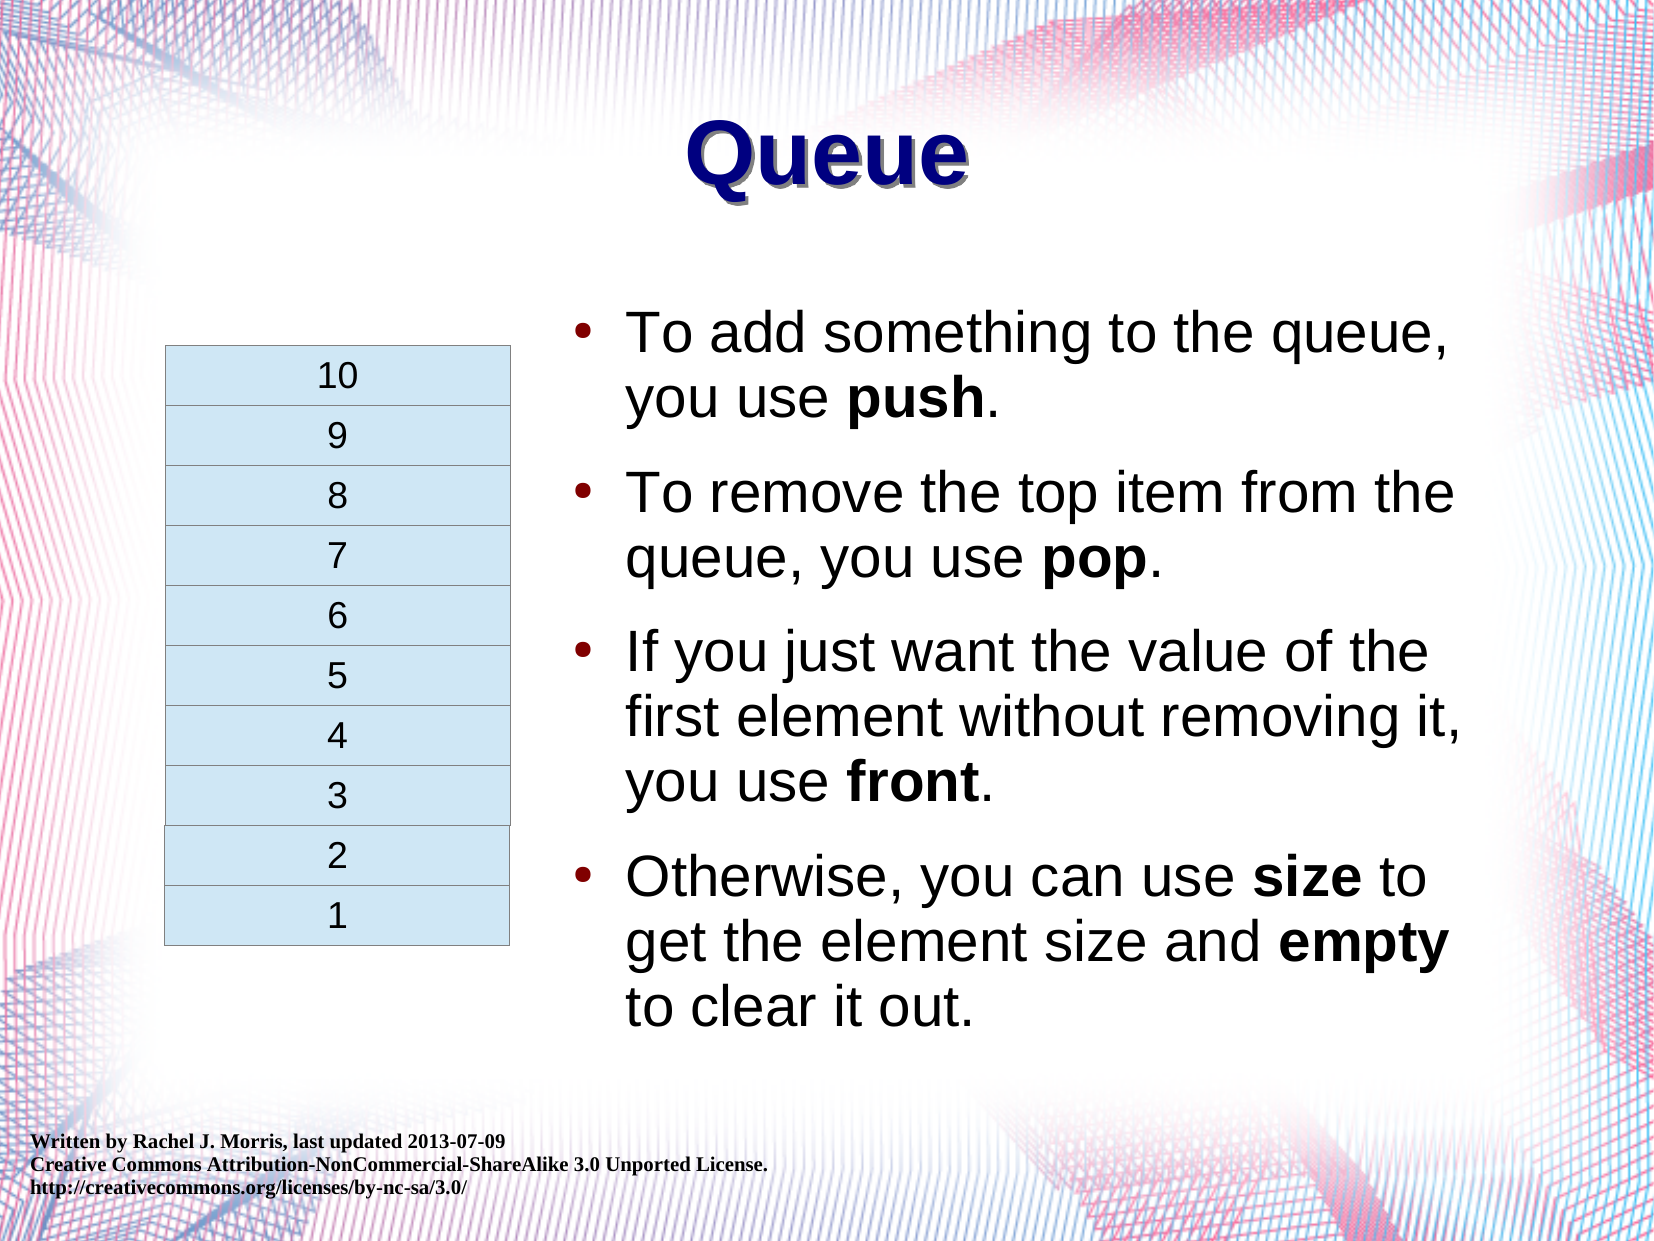

# Queue
To add something to the queue, you use push.
To remove the top item from the queue, you use pop.
If you just want the value of the first element without removing it, you use front.
Otherwise, you can use size to get the element size and empty to clear it out.
10
9
8
7
6
5
4
3
2
1